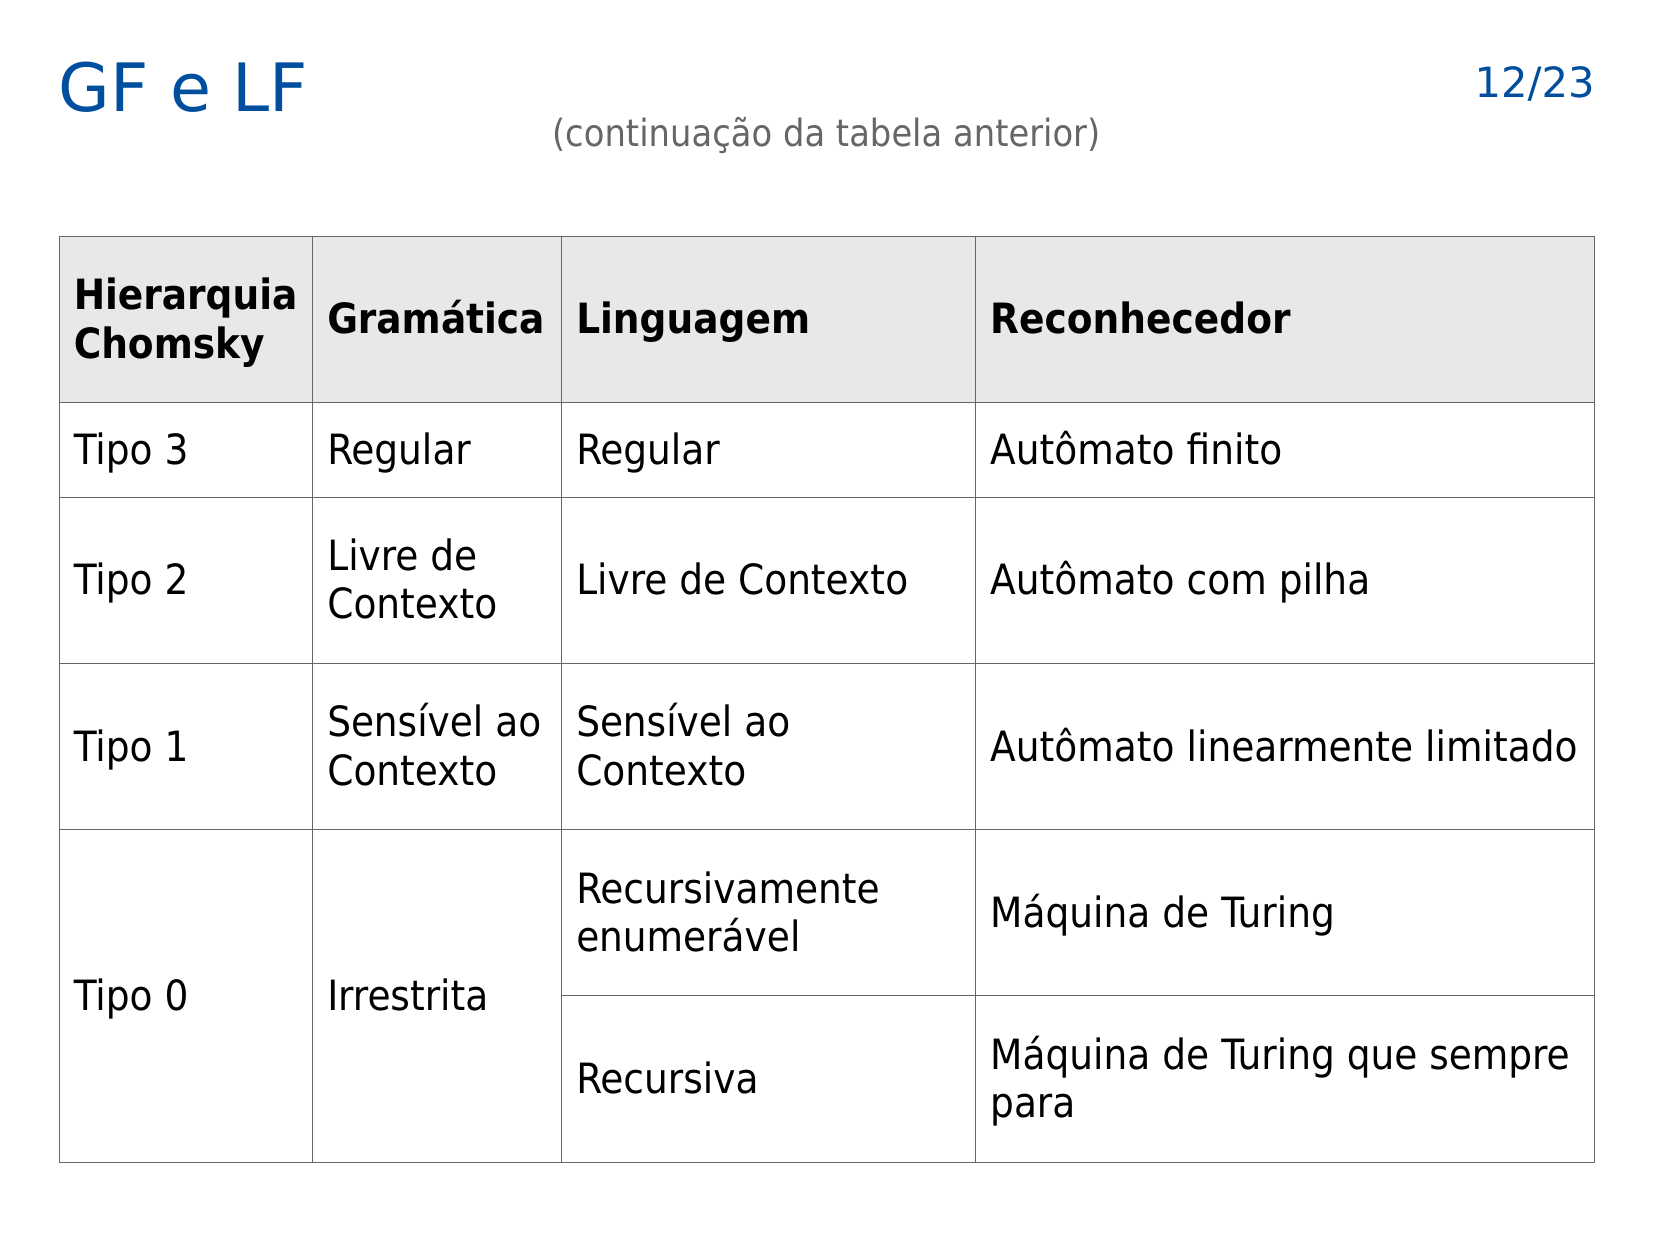

# GF e LF
12
(continuação da tabela anterior)
| Hierarquia Chomsky | Gramática | Linguagem | Reconhecedor |
| --- | --- | --- | --- |
| Tipo 3 | Regular | Regular | Autômato finito |
| Tipo 2 | Livre de Contexto | Livre de Contexto | Autômato com pilha |
| Tipo 1 | Sensível ao Contexto | Sensível ao Contexto | Autômato linearmente limitado |
| Tipo 0 | Irrestrita | Recursivamente enumerável | Máquina de Turing |
| | | Recursiva | Máquina de Turing que sempre para |